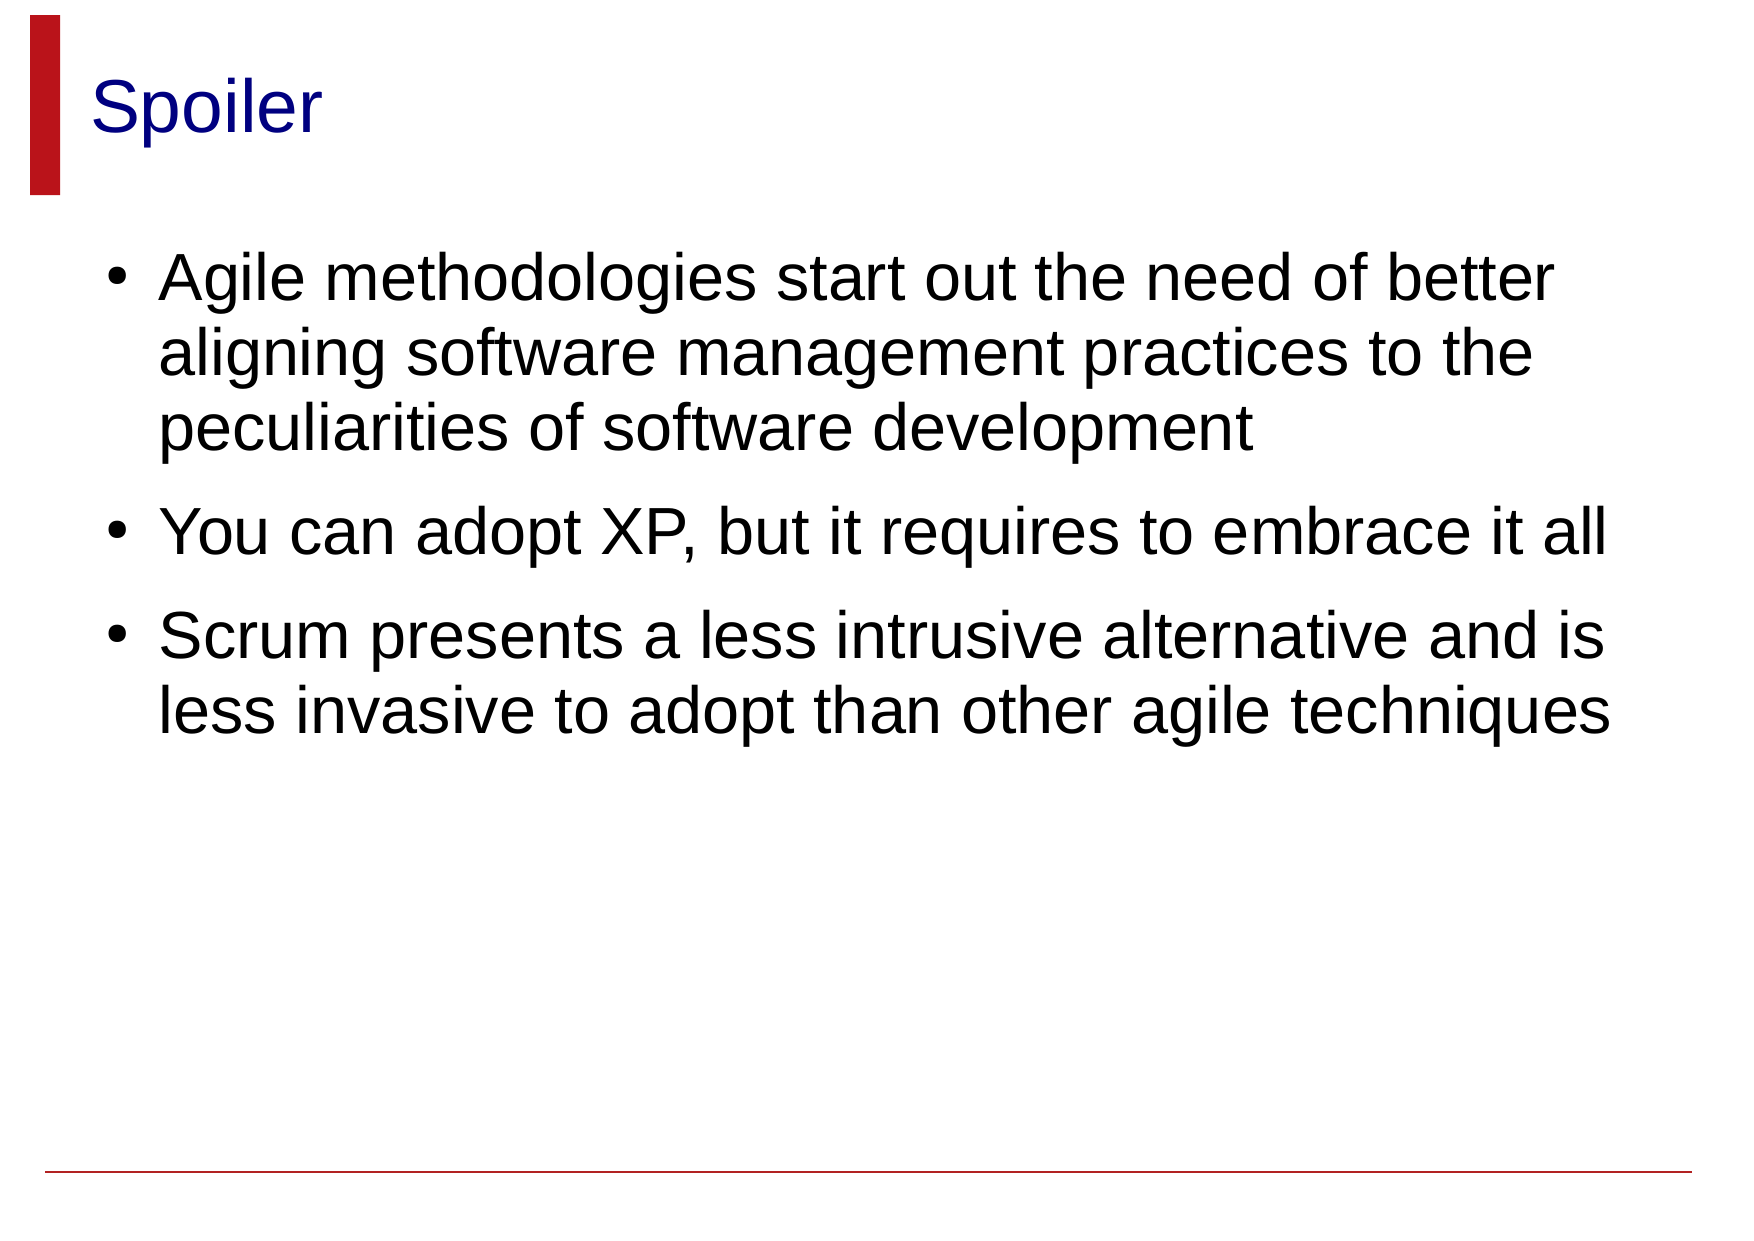

# Spoiler
Agile methodologies start out the need of better aligning software management practices to the peculiarities of software development
You can adopt XP, but it requires to embrace it all
Scrum presents a less intrusive alternative and is less invasive to adopt than other agile techniques